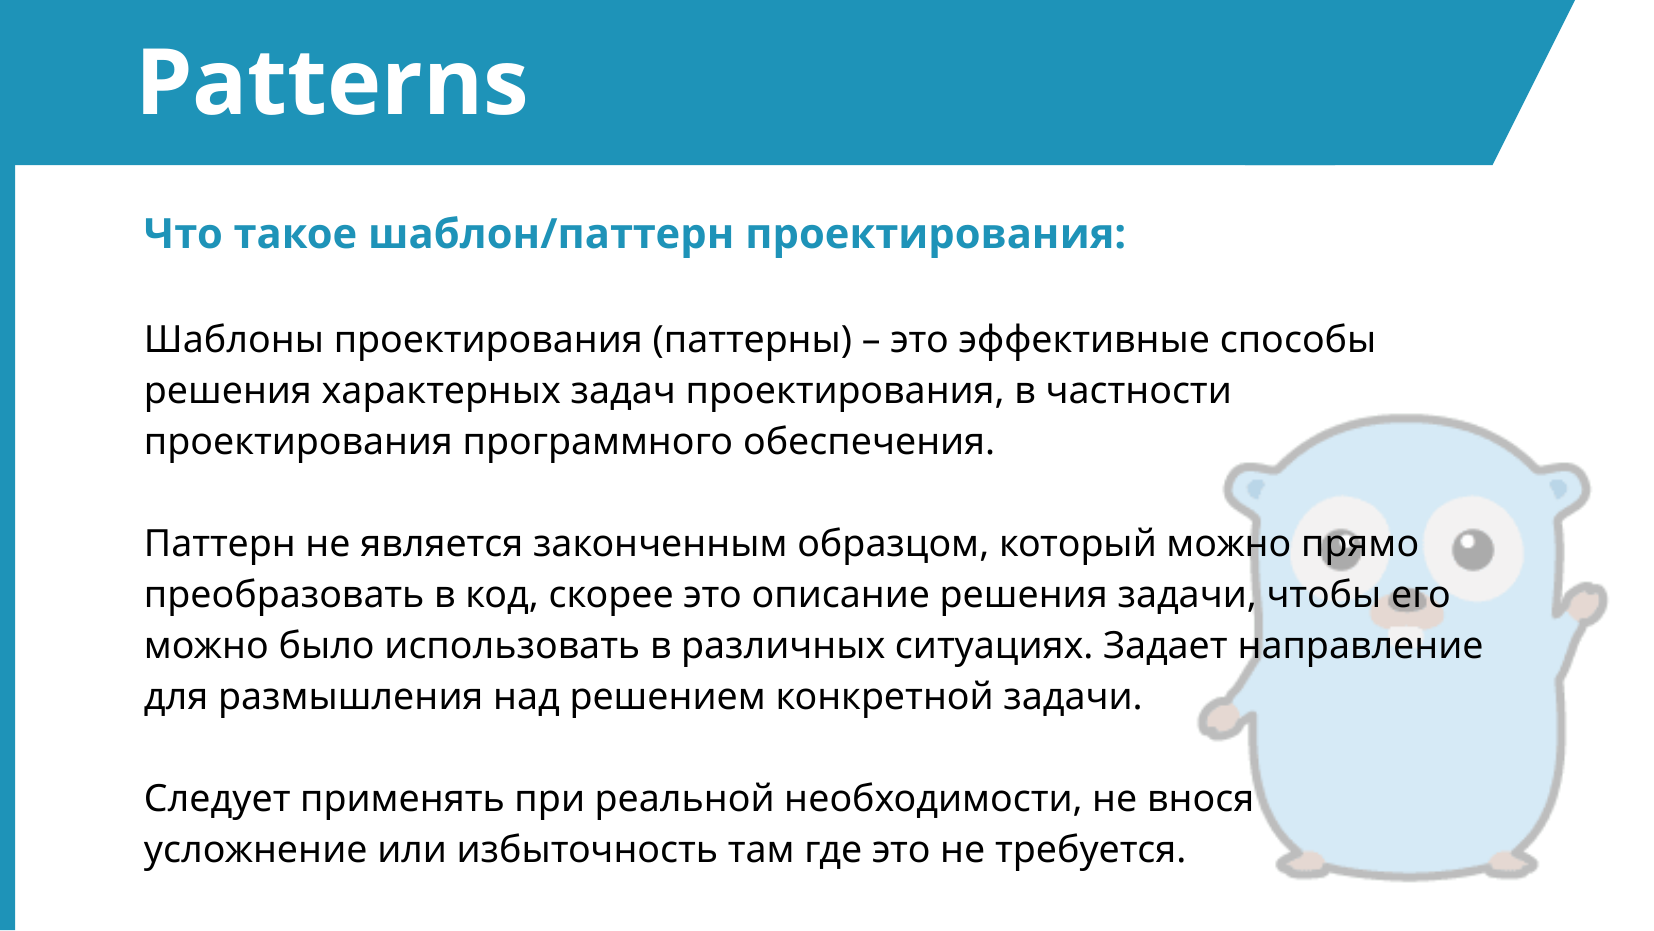

# Patterns
Что такое шаблон/паттерн проектирования:
Шаблоны проектирования (паттерны) – это эффективные способы решения характерных задач проектирования, в частности проектирования программного обеспечения.
Паттерн не является законченным образцом, который можно прямо преобразовать в код, скорее это описание решения задачи, чтобы его можно было использовать в различных ситуациях. Задает направление для размышления над решением конкретной задачи.
Следует применять при реальной необходимости, не внося усложнение или избыточность там где это не требуется.